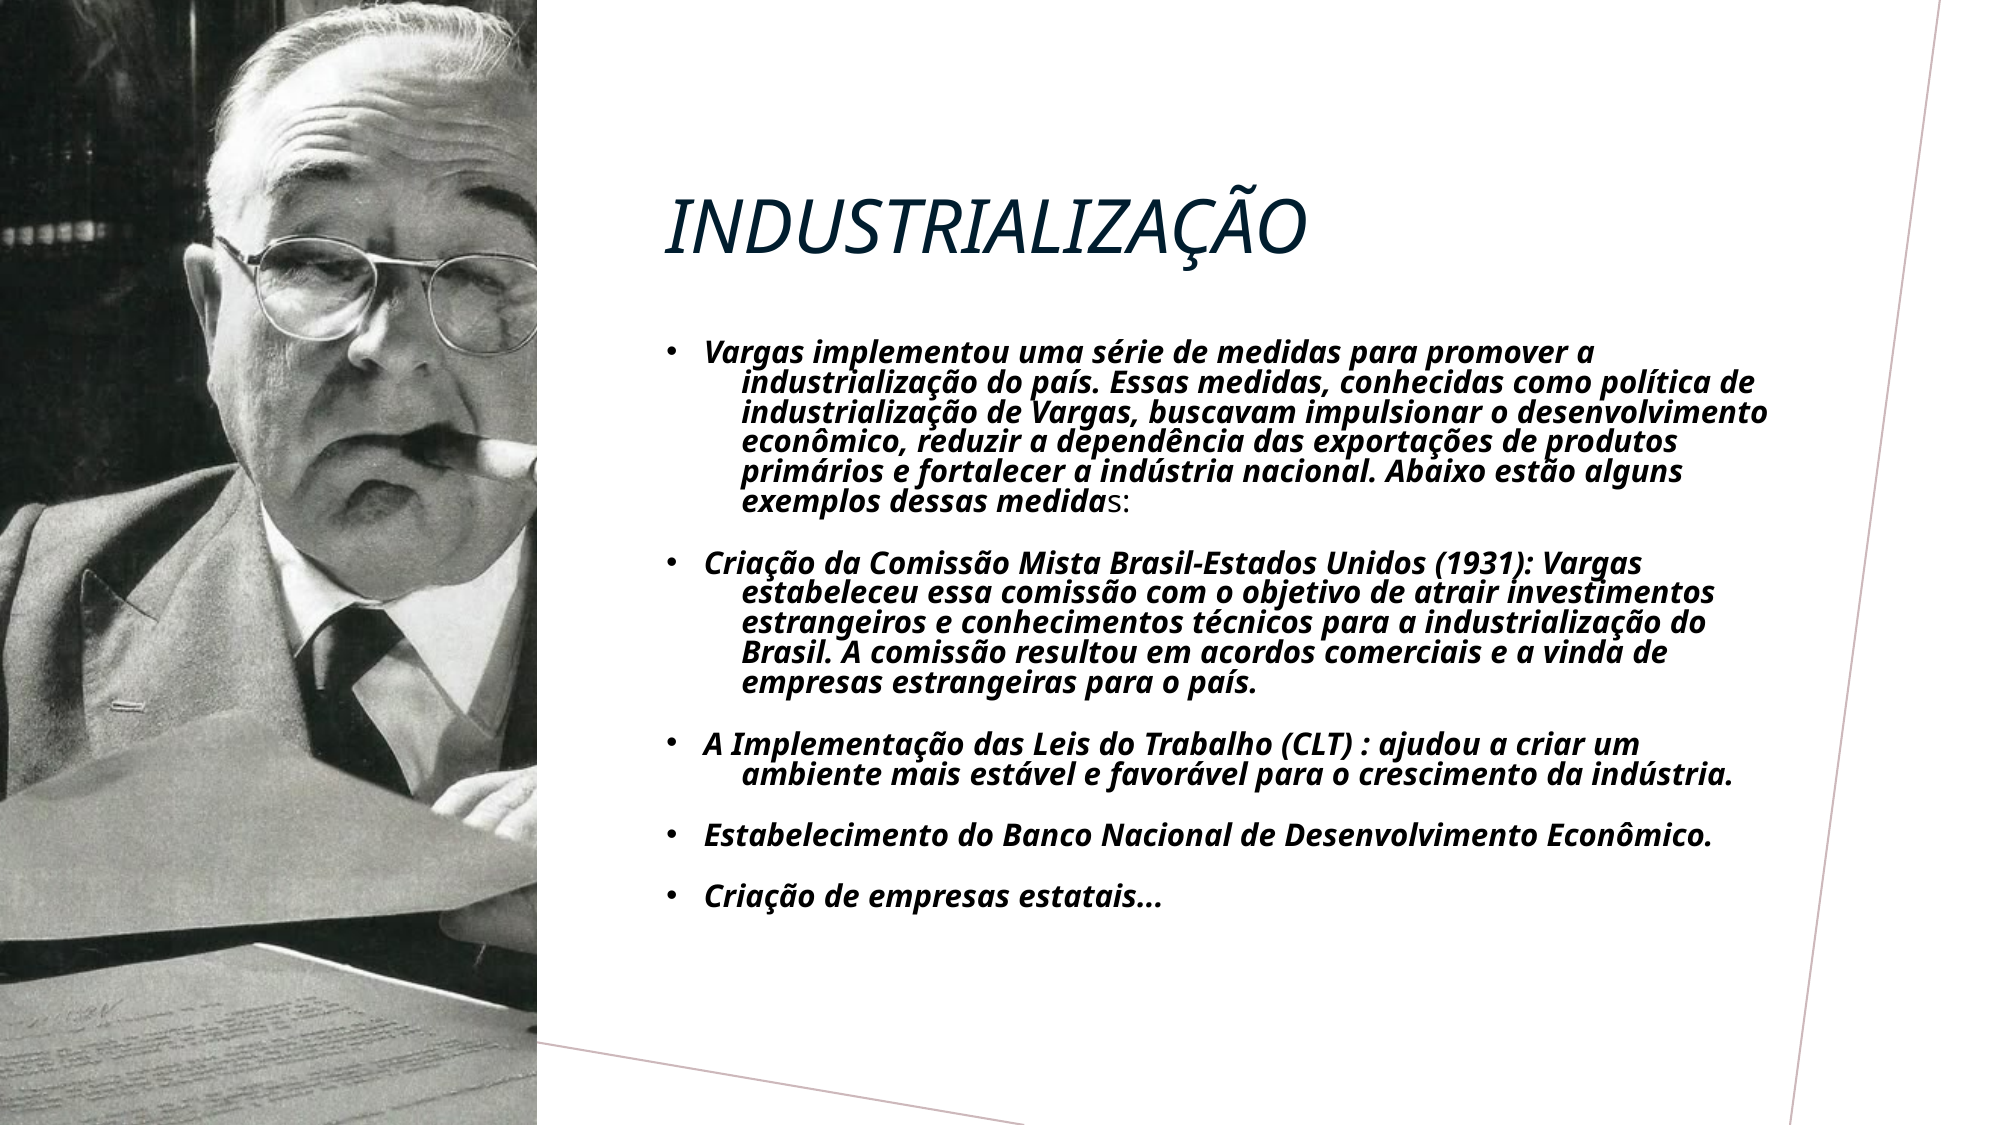

# INDUSTRIALIZAÇÃO
Vargas implementou uma série de medidas para promover a industrialização do país. Essas medidas, conhecidas como política de industrialização de Vargas, buscavam impulsionar o desenvolvimento econômico, reduzir a dependência das exportações de produtos primários e fortalecer a indústria nacional. Abaixo estão alguns exemplos dessas medidas:
Criação da Comissão Mista Brasil-Estados Unidos (1931): Vargas estabeleceu essa comissão com o objetivo de atrair investimentos estrangeiros e conhecimentos técnicos para a industrialização do Brasil. A comissão resultou em acordos comerciais e a vinda de empresas estrangeiras para o país.
A Implementação das Leis do Trabalho (CLT) : ajudou a criar um ambiente mais estável e favorável para o crescimento da indústria.
Estabelecimento do Banco Nacional de Desenvolvimento Econômico.
Criação de empresas estatais...